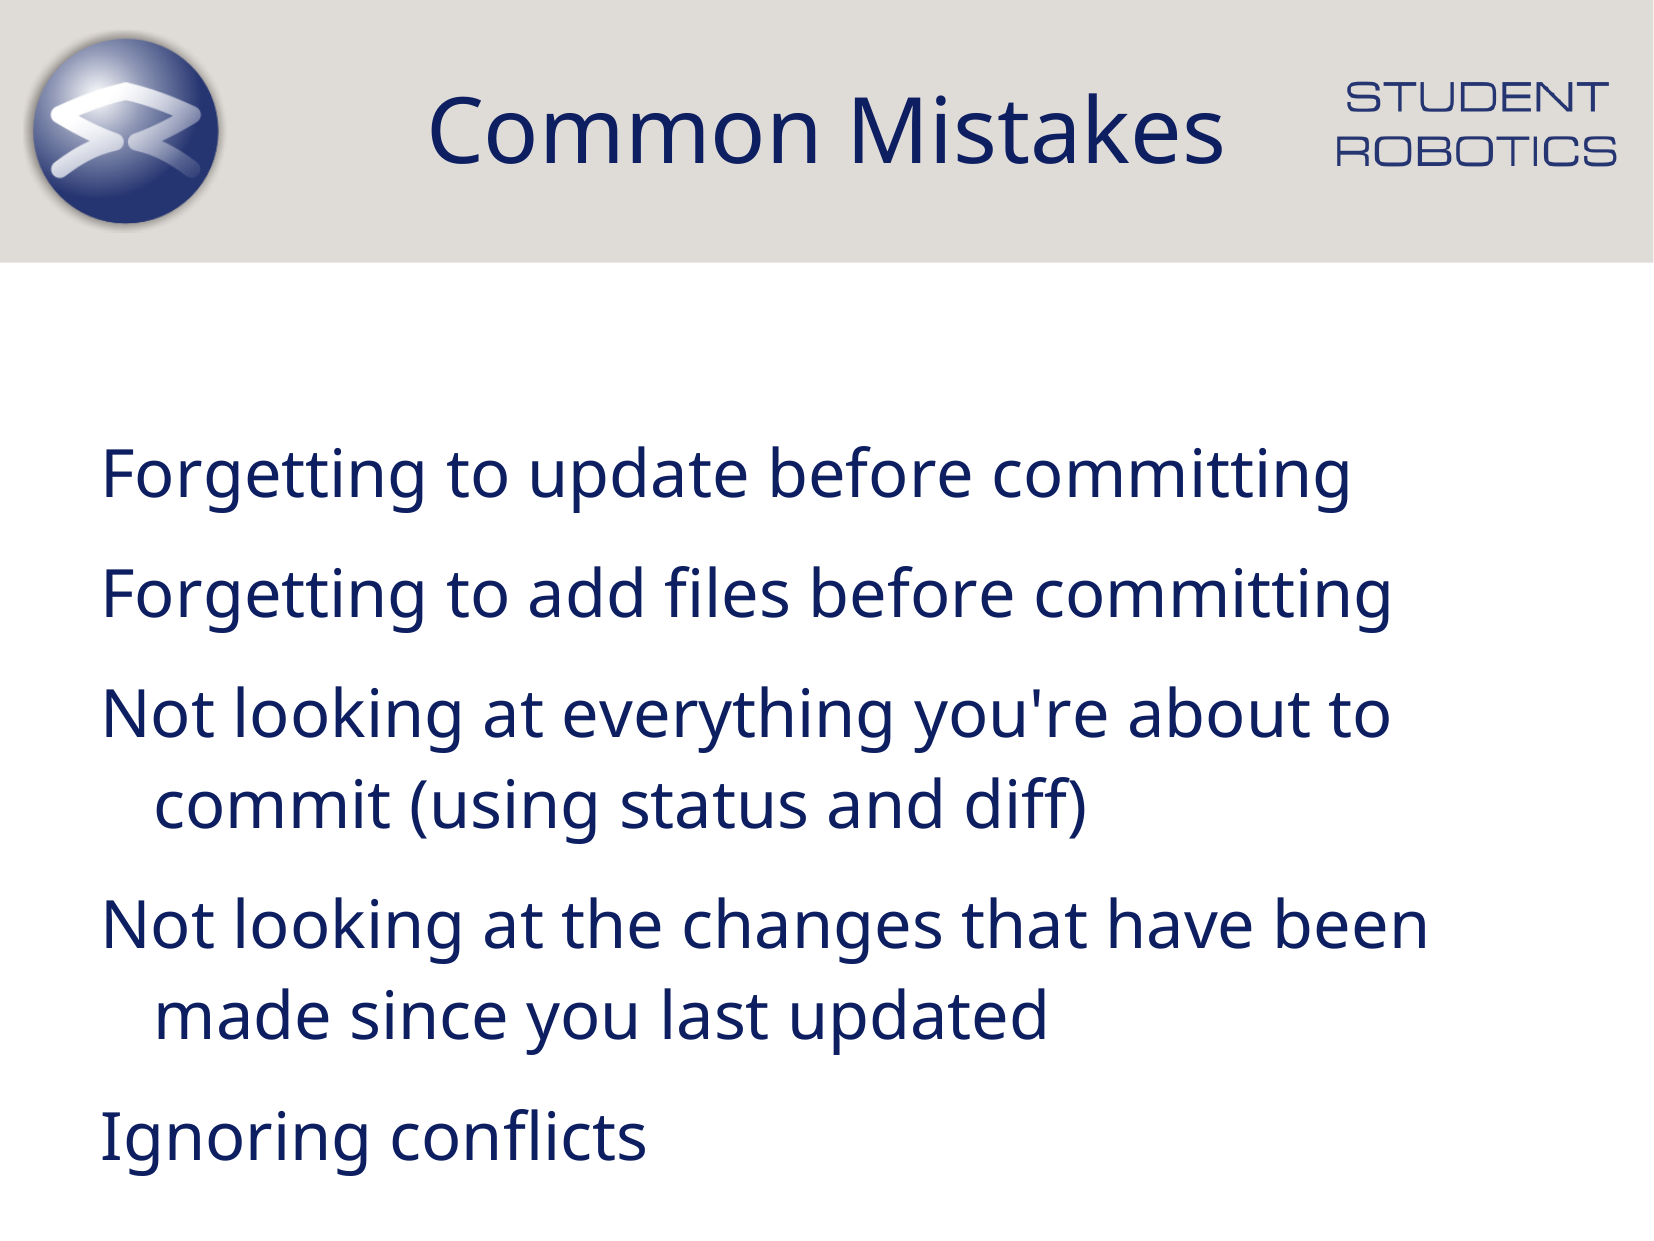

# Common Mistakes
Forgetting to update before committing
Forgetting to add files before committing
Not looking at everything you're about to commit (using status and diff)
Not looking at the changes that have been made since you last updated
Ignoring conflicts